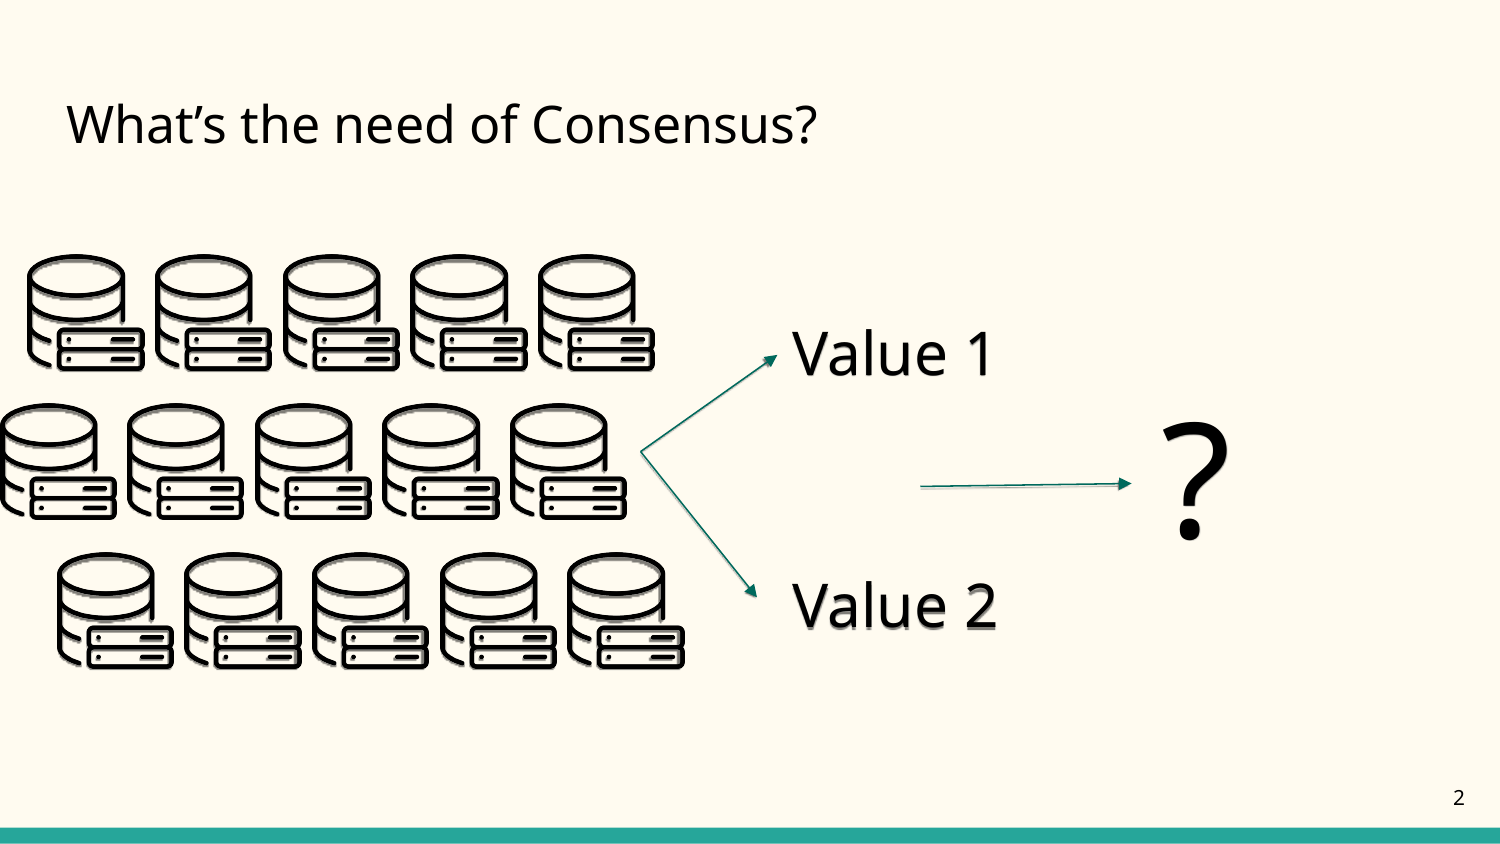

# What’s the need of Consensus?
Value 1
?
Value 2